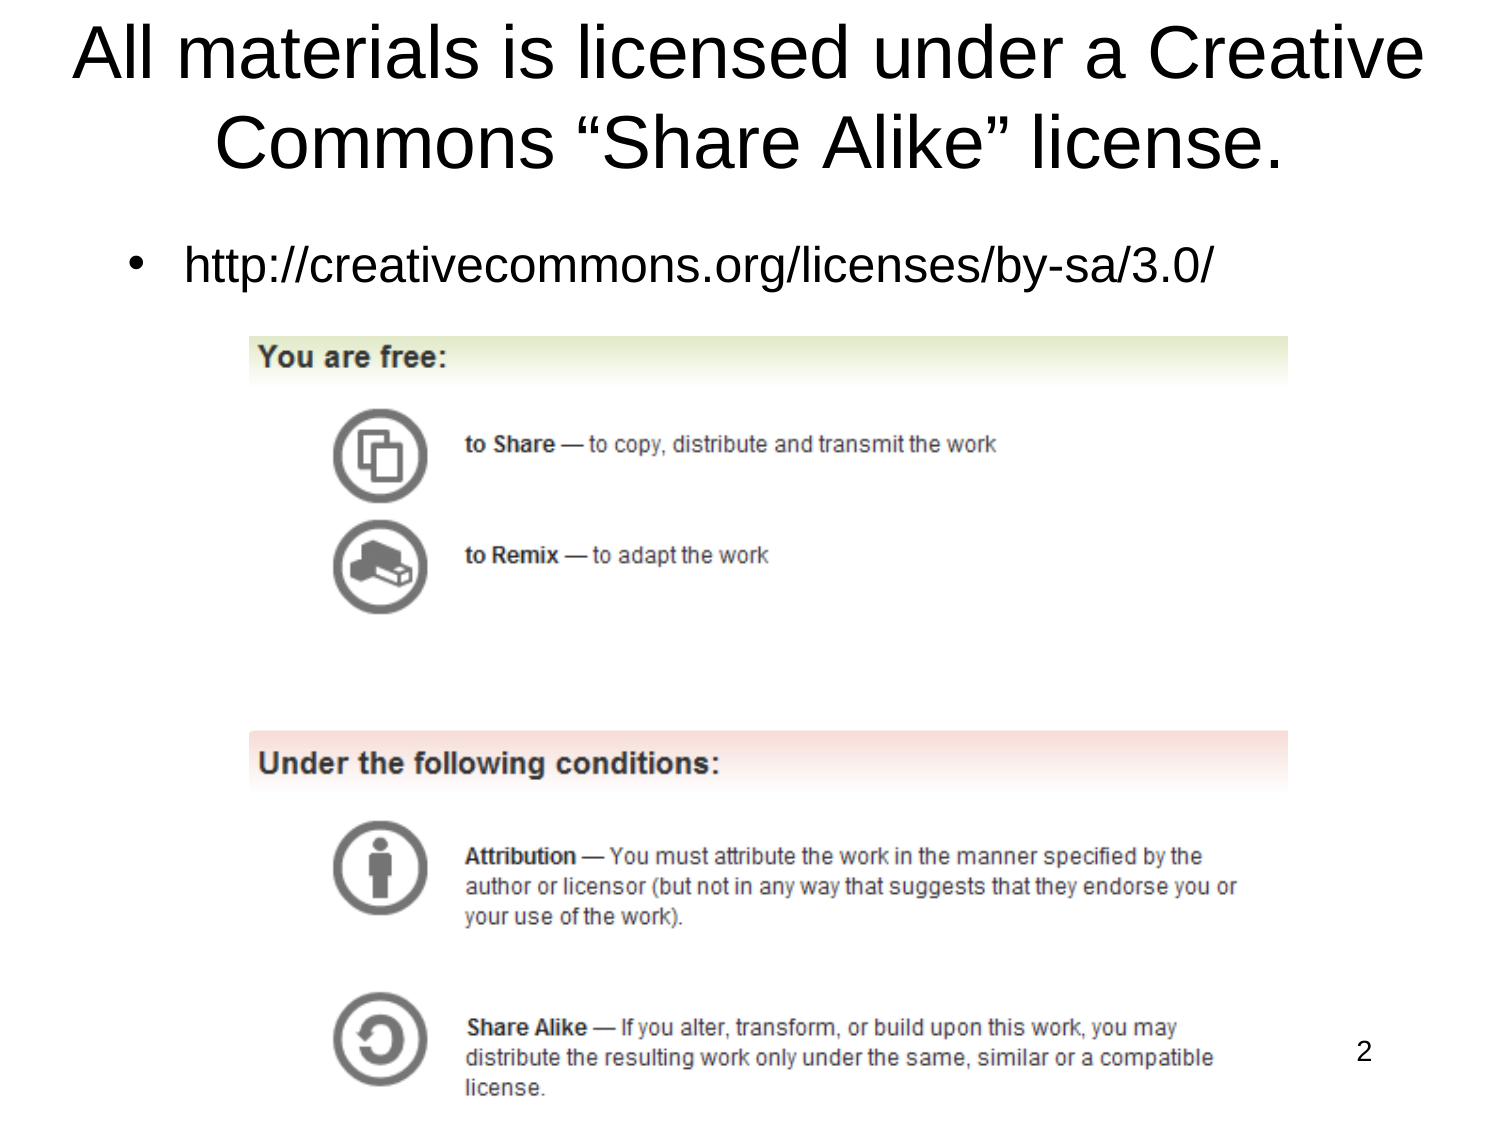

# All materials is licensed under a Creative Commons “Share Alike” license.
http://creativecommons.org/licenses/by-sa/3.0/